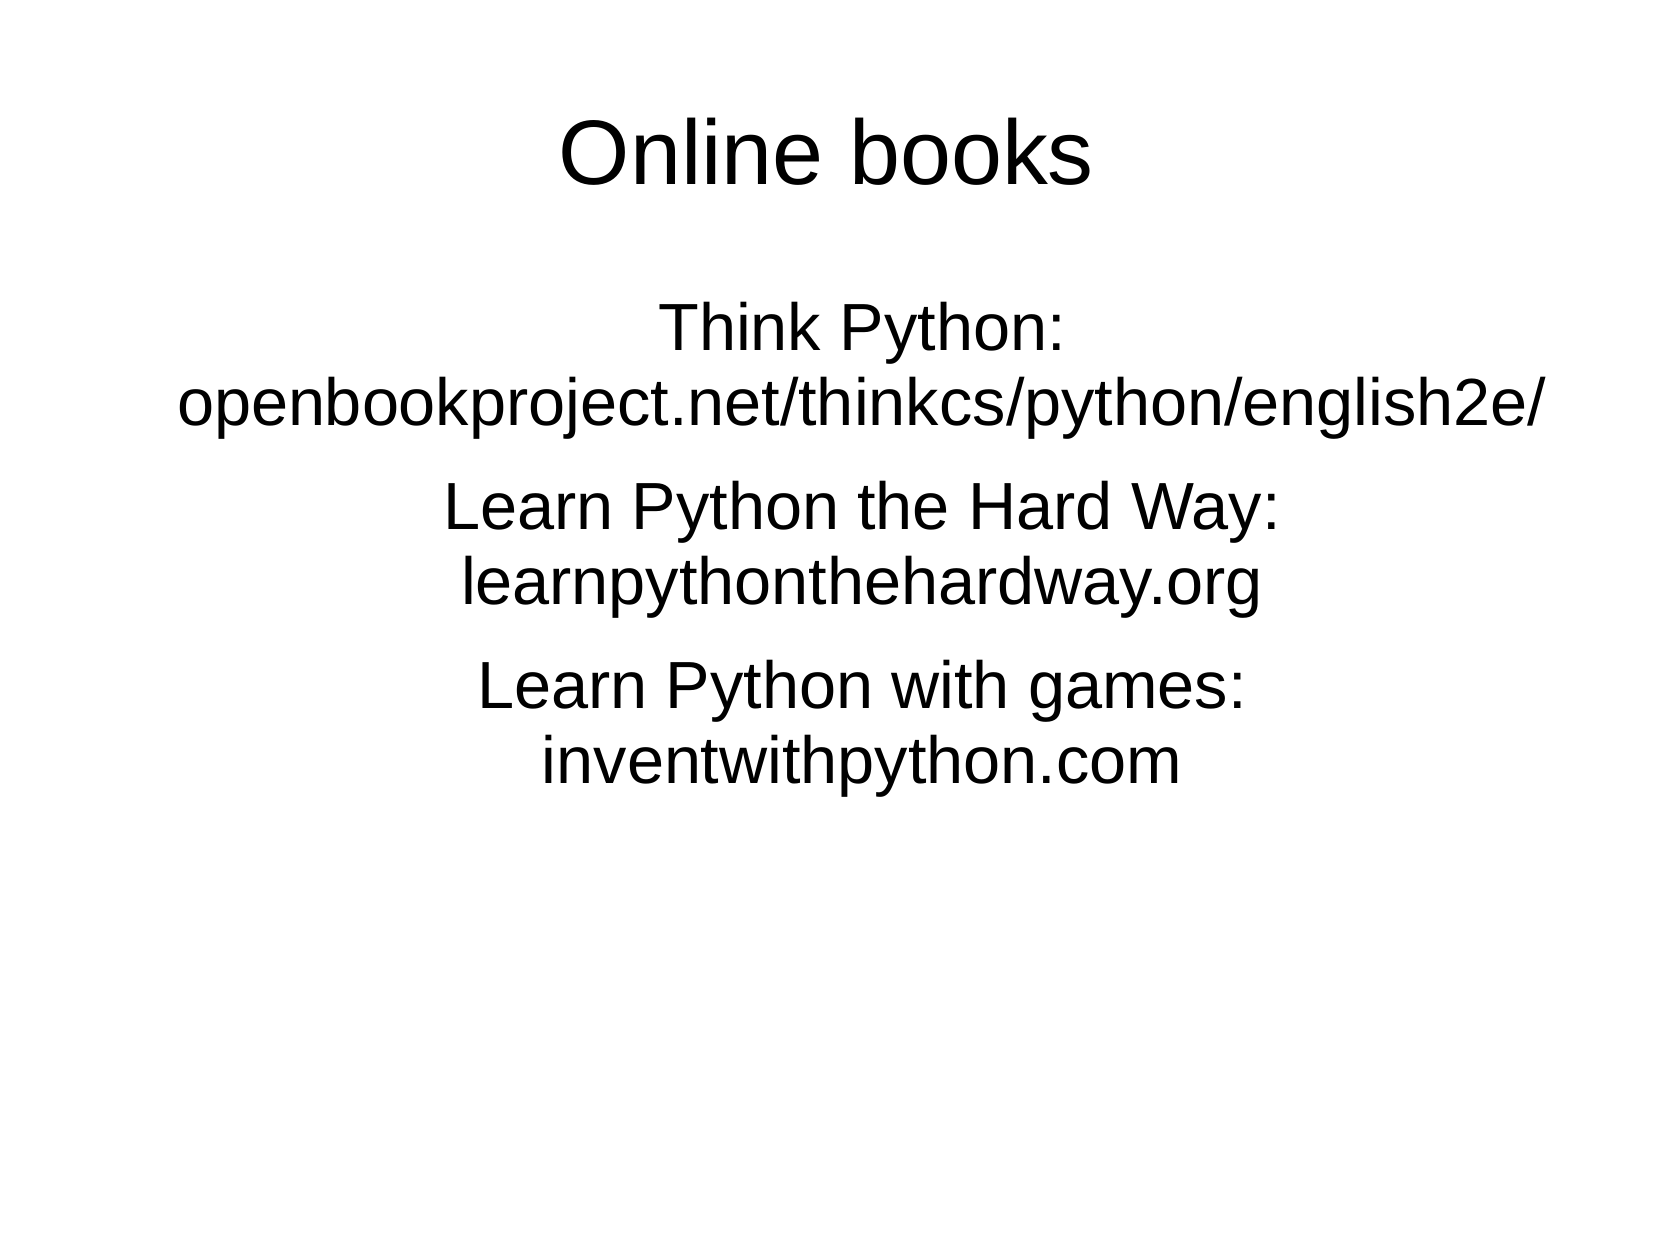

# Online books
Think Python: openbookproject.net/thinkcs/python/english2e/
Learn Python the Hard Way: learnpythonthehardway.org
Learn Python with games: inventwithpython.com